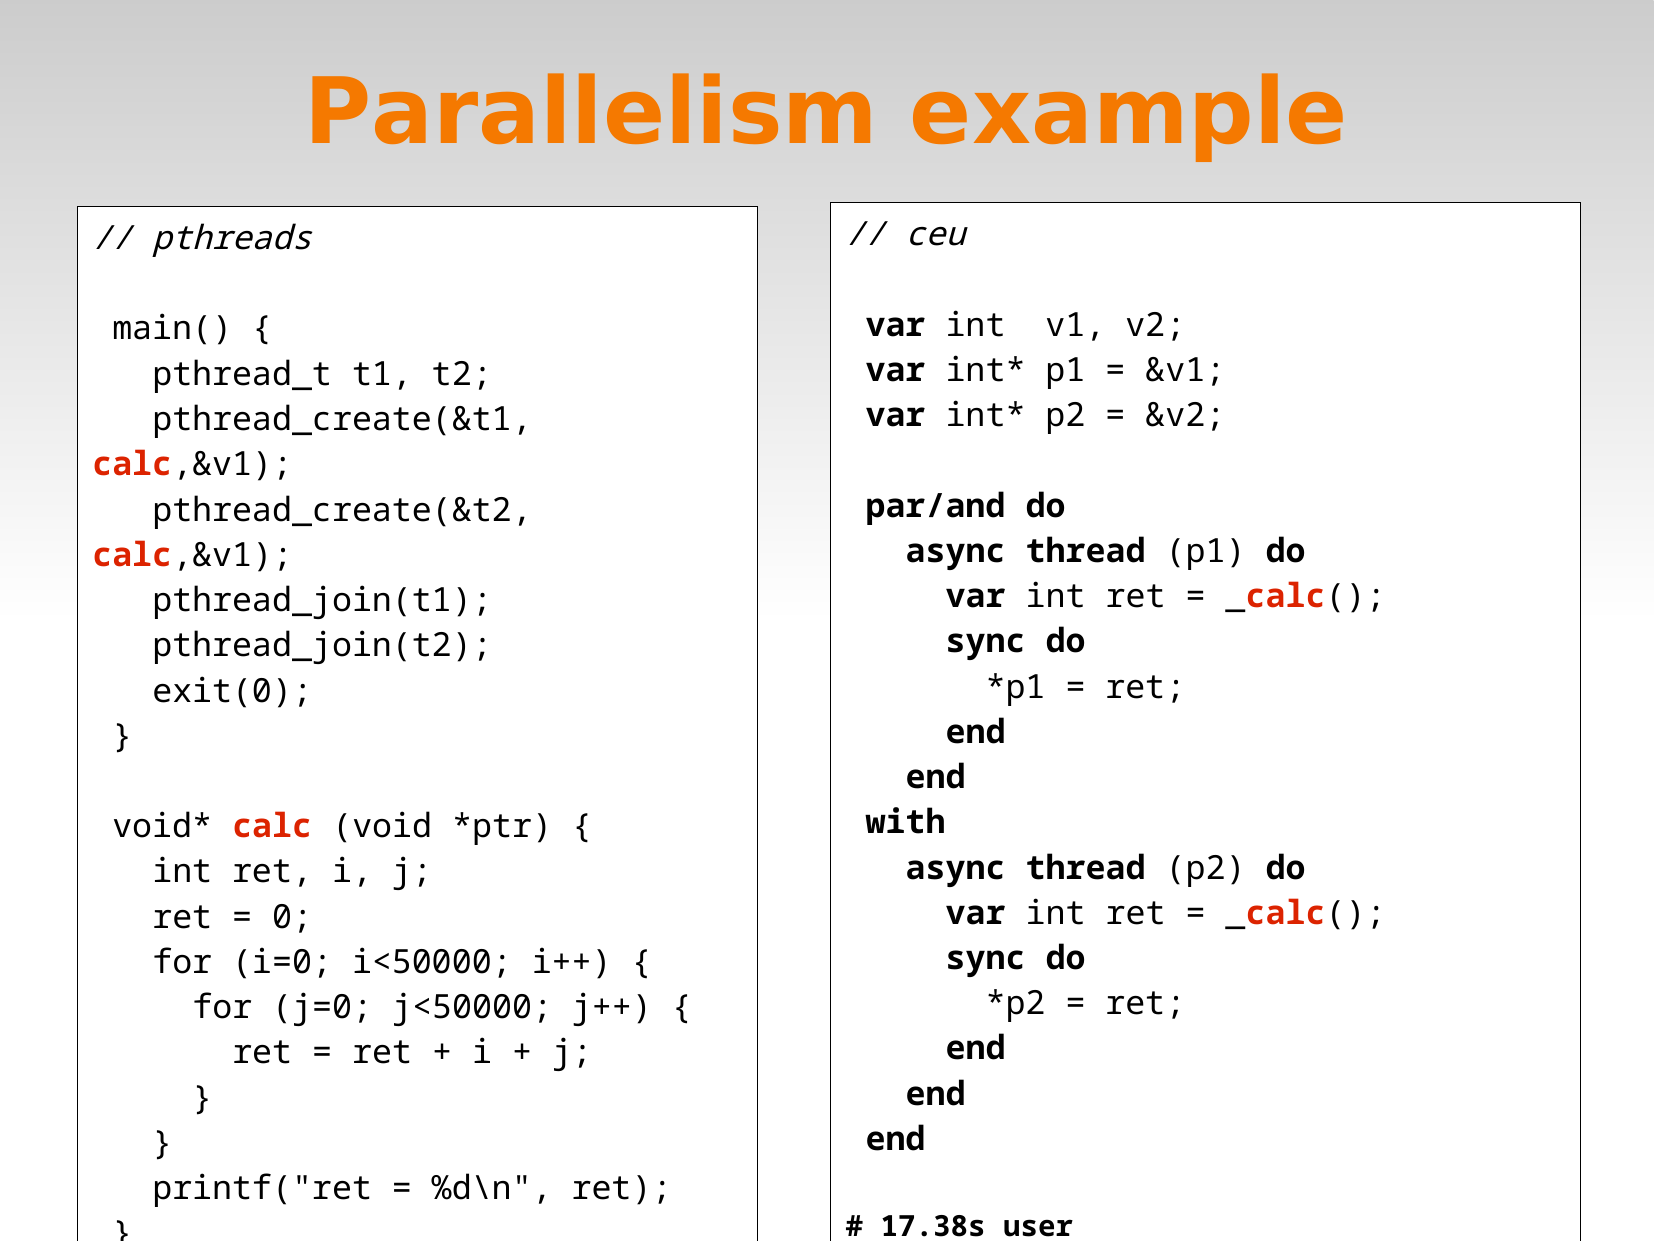

# Parallelism example
// ceu
 var int v1, v2;
 var int* p1 = &v1;
 var int* p2 = &v2;
 par/and do
 async thread (p1) do
 var int ret = _calc();
 sync do
 *p1 = ret;
 end
 end
 with
 async thread (p2) do
 var int ret = _calc();
 sync do
 *p2 = ret;
 end
 end
 end
# 17.38s user
# 0.02s system
# 175% cpu 9.937 total
// pthreads
 main() {
 pthread_t t1, t2;
 pthread_create(&t1, calc,&v1);
 pthread_create(&t2, calc,&v1);
 pthread_join(t1);
 pthread_join(t2);
 exit(0);
 }
 void* calc (void *ptr) {
 int ret, i, j;
 ret = 0;
 for (i=0; i<50000; i++) {
 for (j=0; j<50000; j++) {
 ret = ret + i + j;
 }
 }
 printf("ret = %d\n", ret);
 }
# 17.39s user
# 0.01s system
# 175% cpu 9.890 total